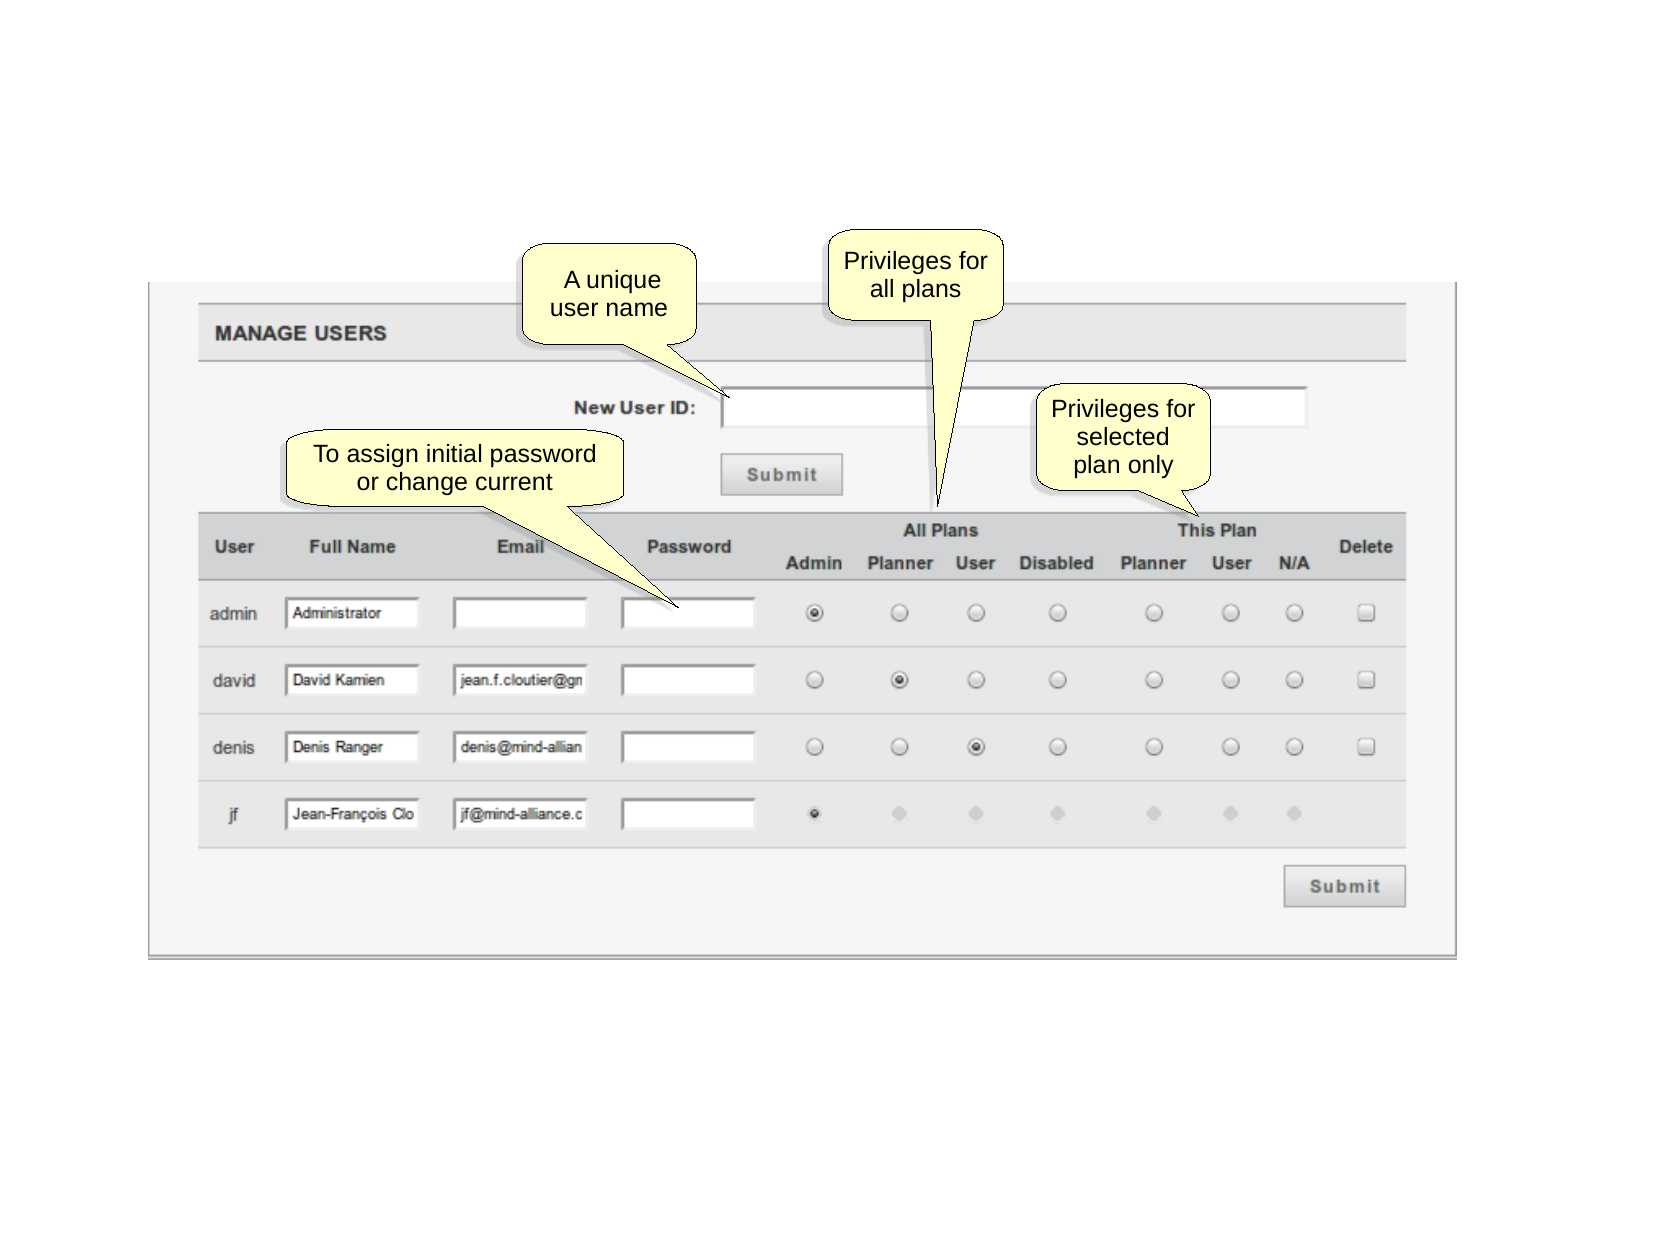

Privileges for all plans
 A unique user name
Privileges for selected plan only
To assign initial password or change current